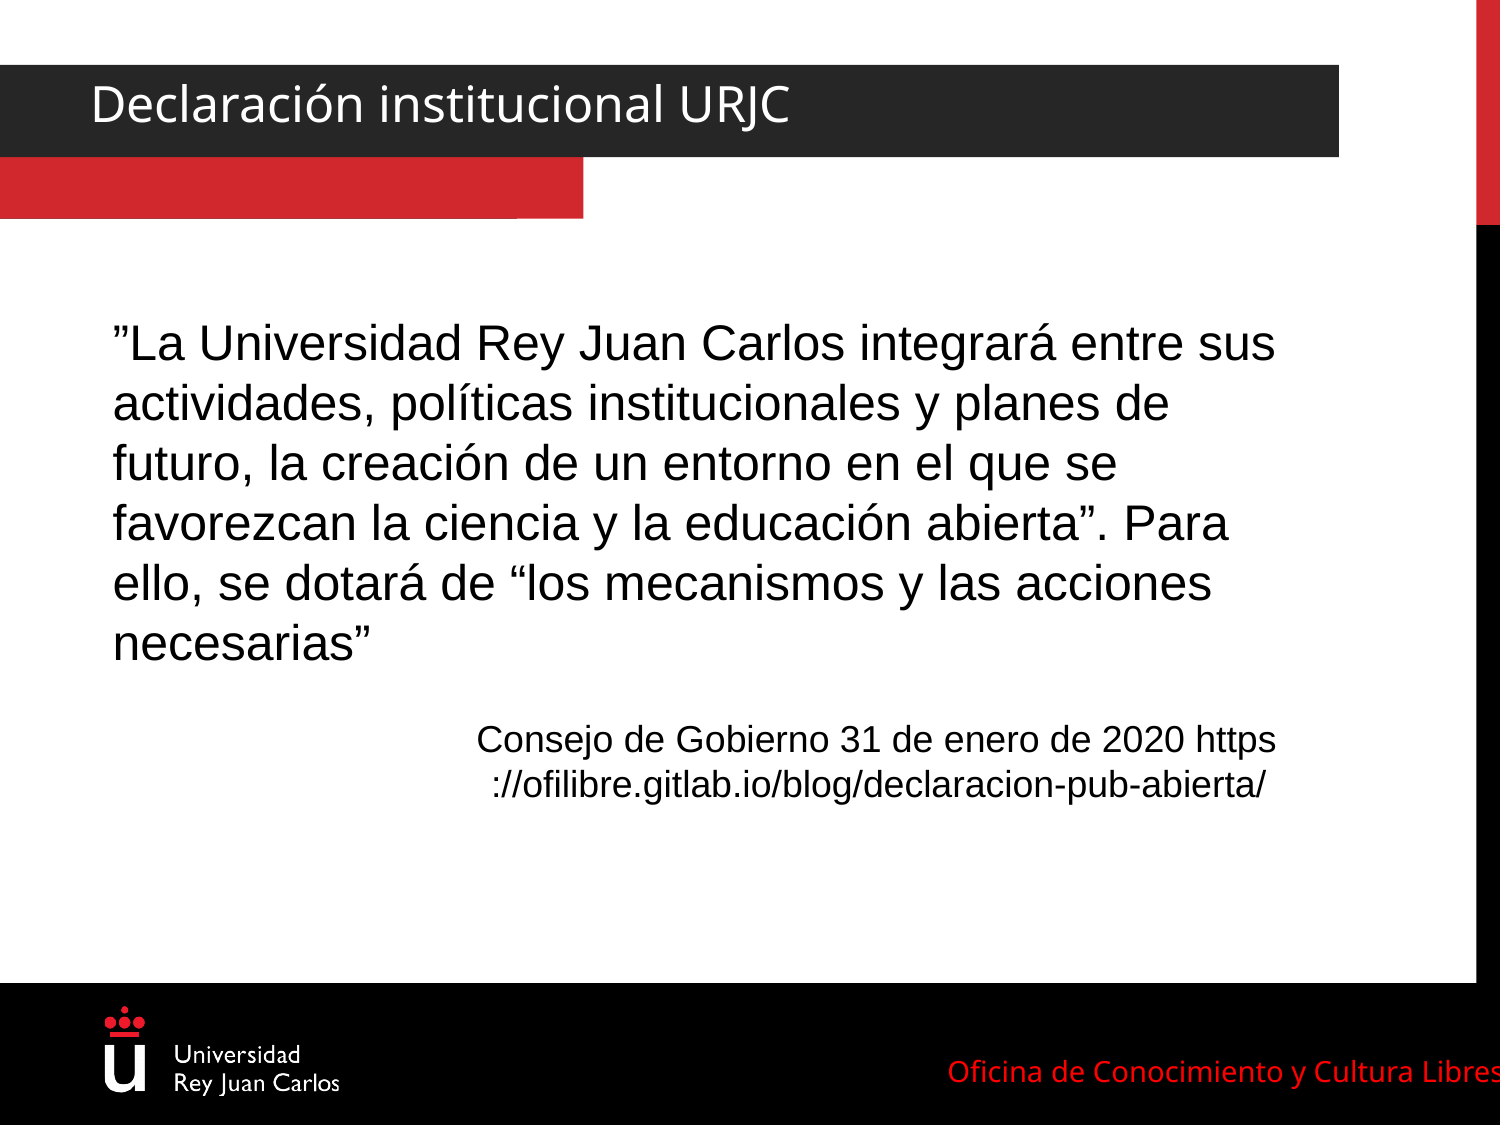

Declaración institucional URJC
# 1. CAMPUS DE MÓSTOLES
	Subtítulo 1
”La Universidad Rey Juan Carlos integrará entre sus actividades, políticas institucionales y planes de futuro, la creación de un entorno en el que se favorezcan la ciencia y la educación abierta”. Para ello, se dotará de “los mecanismos y las acciones necesarias”
Consejo de Gobierno 31 de enero de 2020 https://ofilibre.gitlab.io/blog/declaracion-pub-abierta/
Oficina de Conocimiento y Cultura Libres